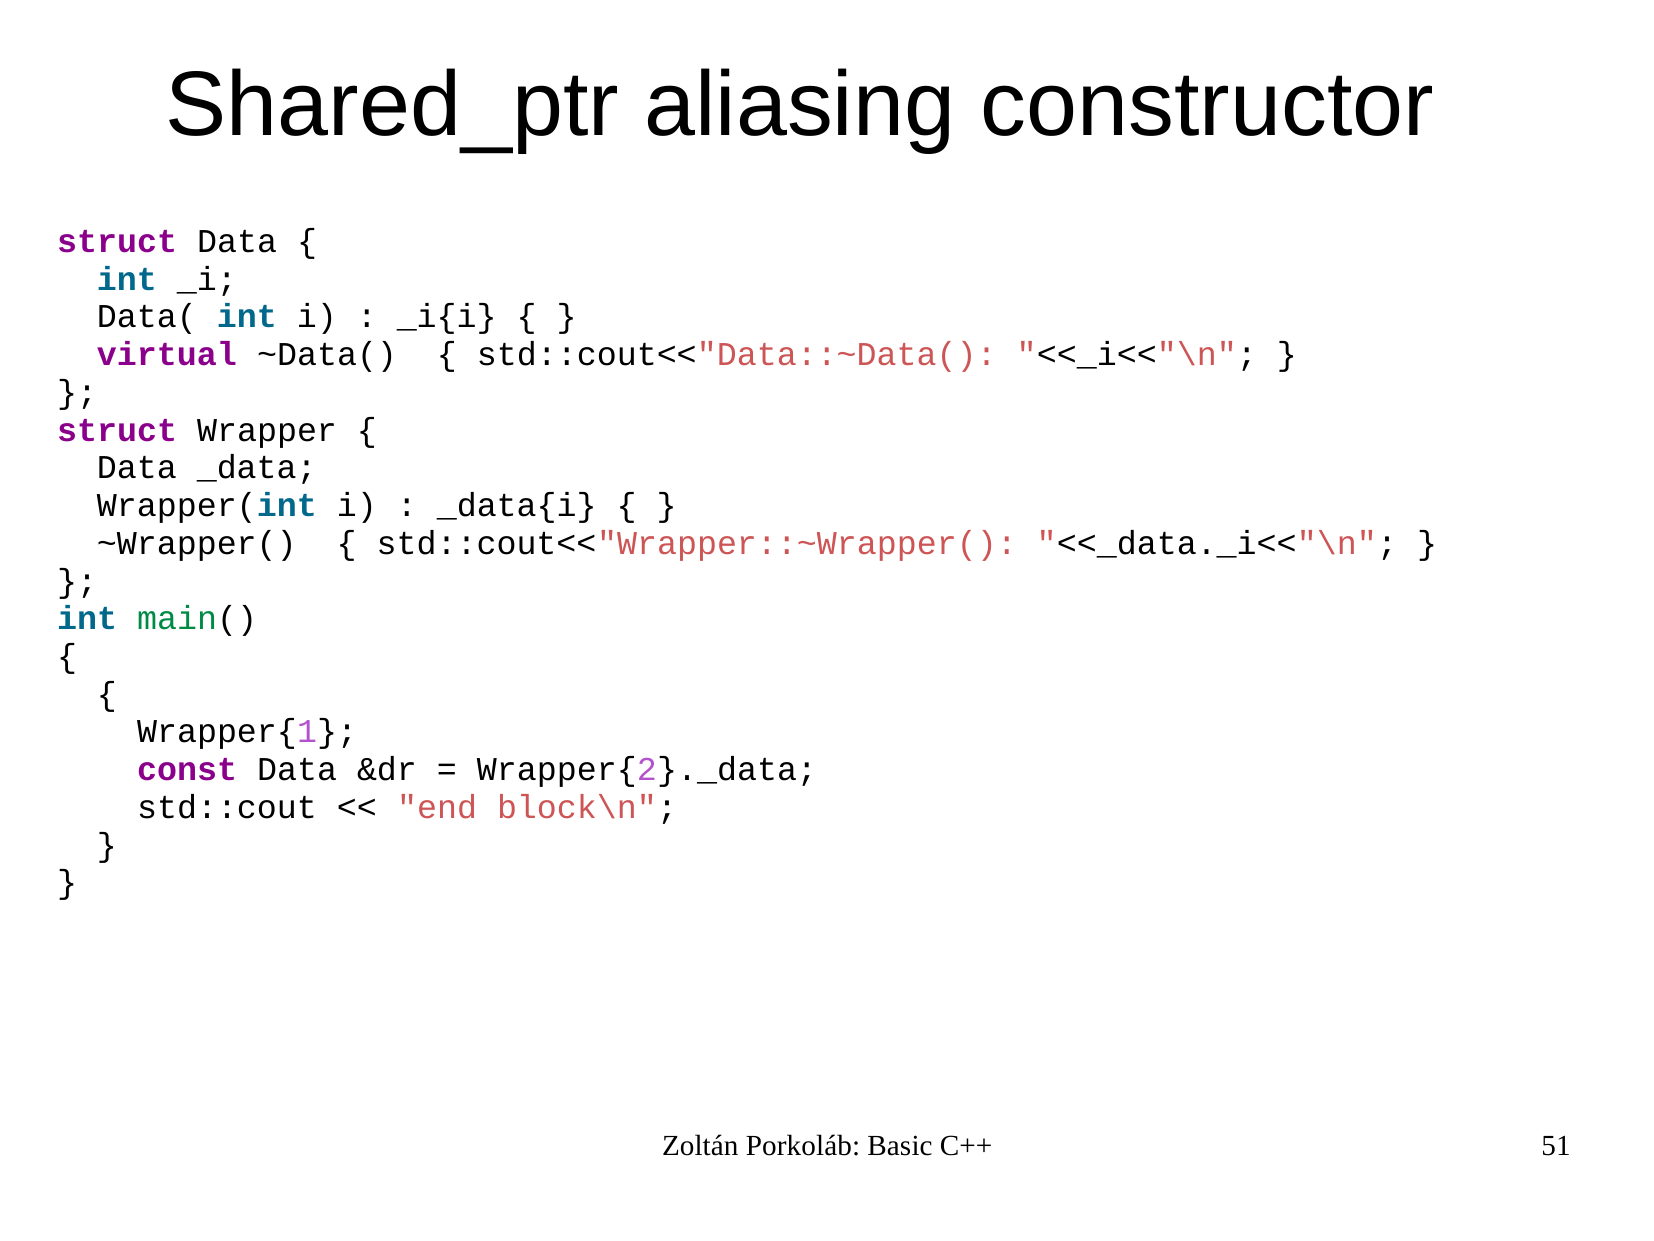

# Shared_ptr aliasing constructor
struct Data {
 int _i;
 Data( int i) : _i{i} { }
 virtual ~Data() { std::cout<<"Data::~Data(): "<<_i<<"\n"; }
};
struct Wrapper {
 Data _data;
 Wrapper(int i) : _data{i} { }
 ~Wrapper() { std::cout<<"Wrapper::~Wrapper(): "<<_data._i<<"\n"; }
};
int main()
{
 {
 Wrapper{1};
 const Data &dr = Wrapper{2}._data;
 std::cout << "end block\n";
 }
}
Zoltán Porkoláb: Basic C++
51